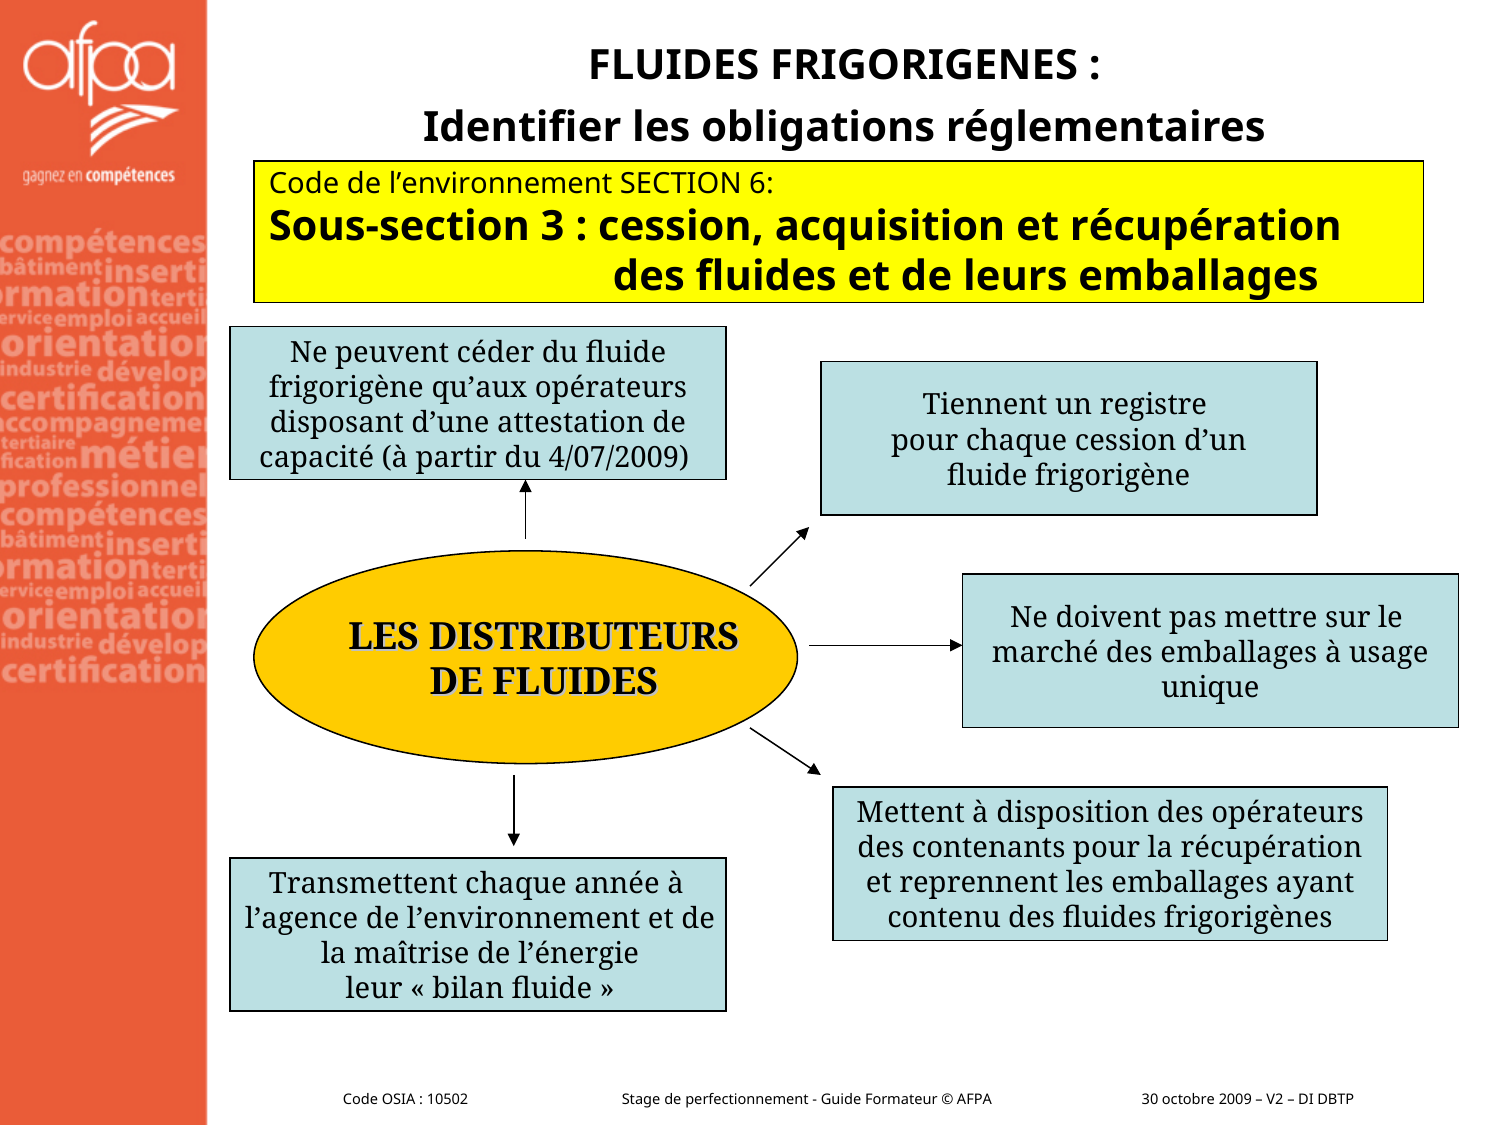

FLUIDES FRIGORIGENES :
Identifier les obligations réglementaires
Code de l’environnement SECTION 6:
Sous-section 3 : cession, acquisition et récupération
 des fluides et de leurs emballages
#
Ne peuvent céder du fluide
frigorigène qu’aux opérateurs
disposant d’une attestation de
capacité (à partir du 4/07/2009)
Tiennent un registre
pour chaque cession d’un
fluide frigorigène
LES DISTRIBUTEURS
DE FLUIDES
Ne doivent pas mettre sur le
marché des emballages à usage
unique
Mettent à disposition des opérateurs
des contenants pour la récupération
et reprennent les emballages ayant
contenu des fluides frigorigènes
Transmettent chaque année à
l’agence de l’environnement et de
la maîtrise de l’énergie
leur « bilan fluide »